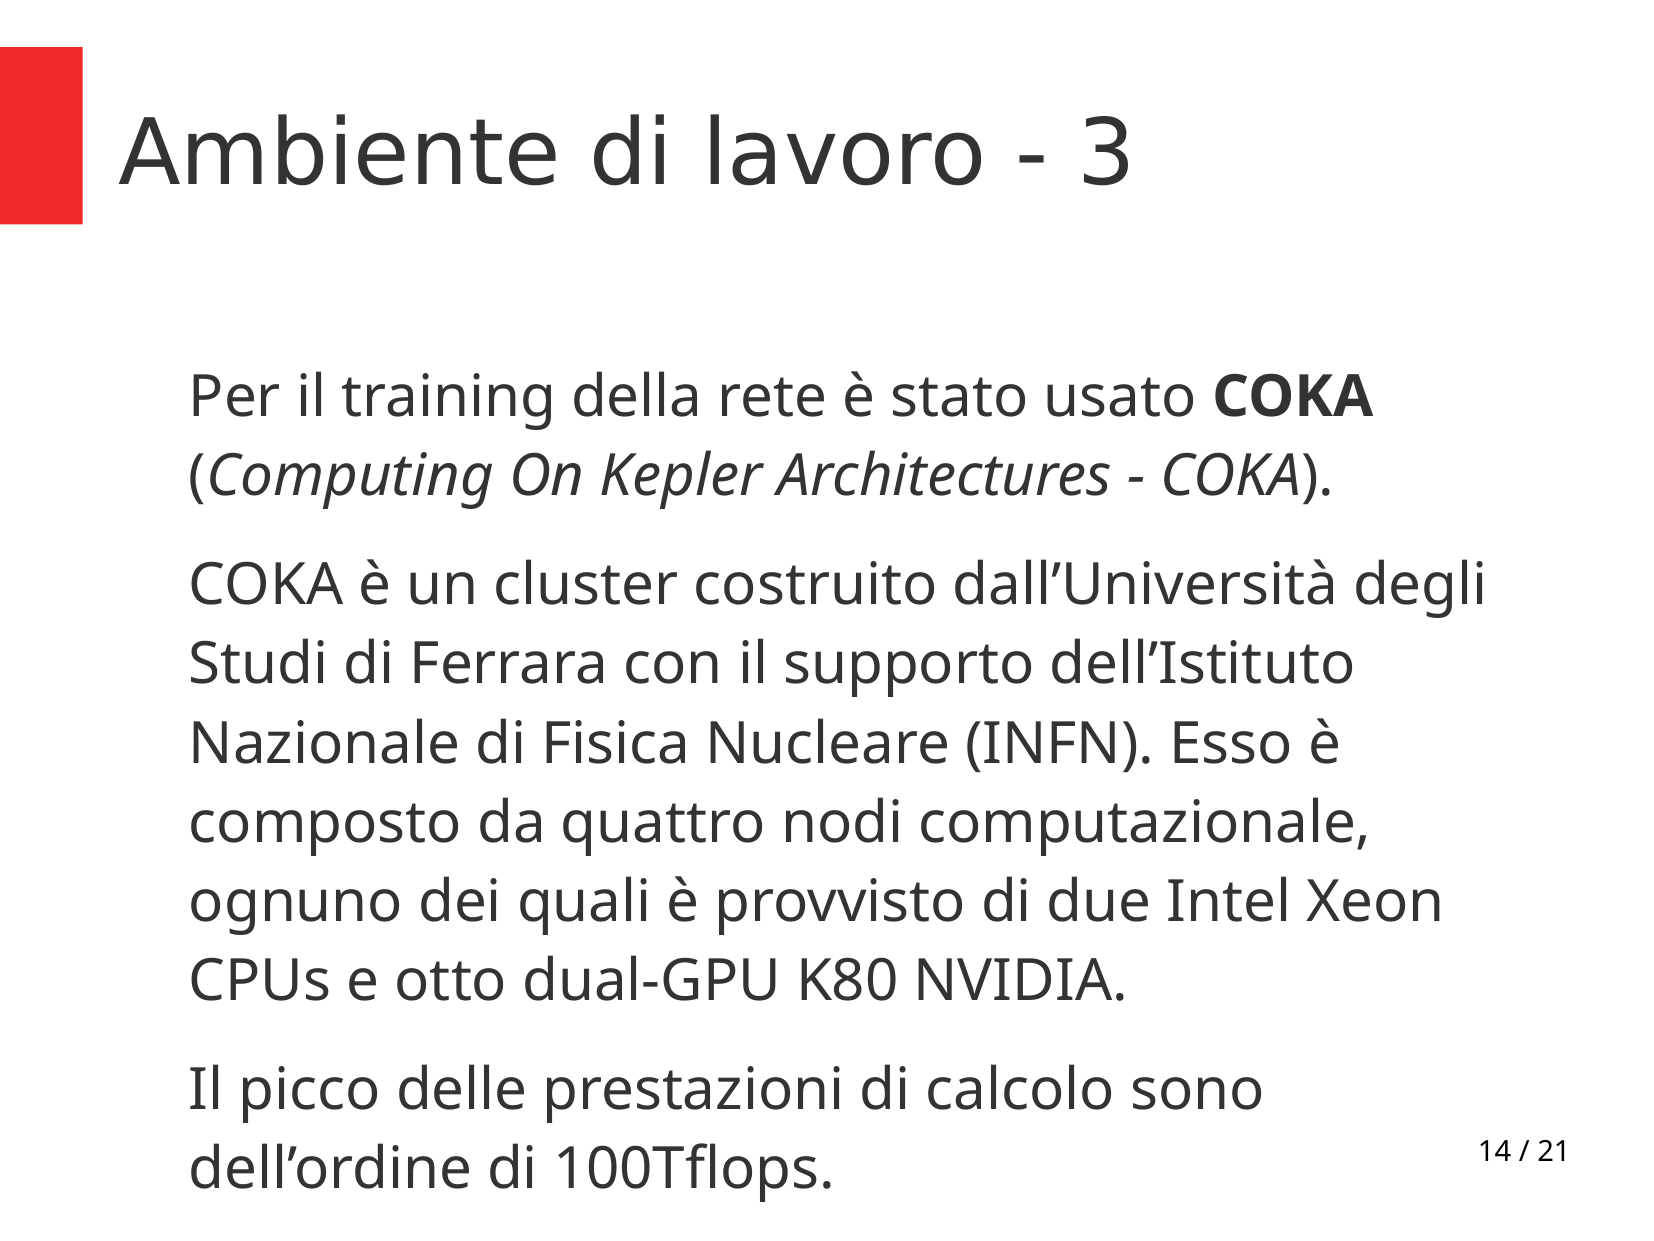

# Ambiente di lavoro - 3
Per il training della rete è stato usato COKA (Computing On Kepler Architectures - COKA).
COKA è un cluster costruito dall’Università degli Studi di Ferrara con il supporto dell’Istituto Nazionale di Fisica Nucleare (INFN). Esso è composto da quattro nodi computazionale, ognuno dei quali è provvisto di due Intel Xeon CPUs e otto dual-GPU K80 NVIDIA.
Il picco delle prestazioni di calcolo sono dell’ordine di 100Tflops.
14